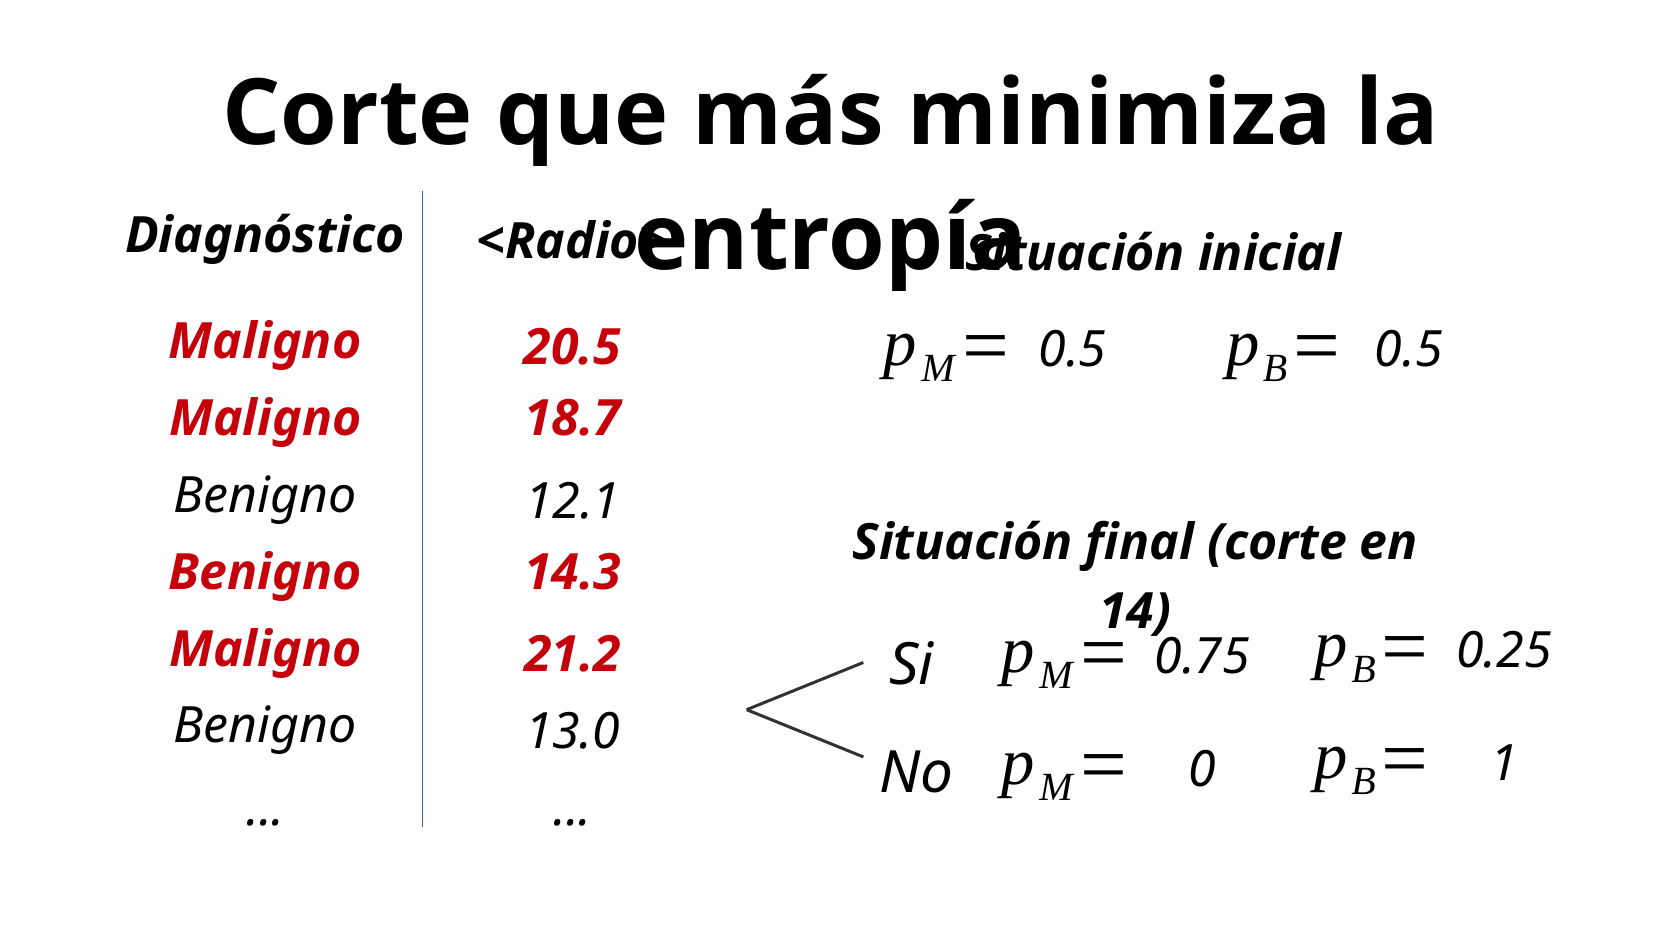

Corte que más minimiza la entropía
Diagnóstico
<Radio>
Situación inicial
Maligno
20.5
0.5
0.5
Maligno
18.7
Benigno
12.1
Situación final (corte en 14)
Benigno
14.3
Maligno
0.25
21.2
0.75
Si
Benigno
13.0
1
No
0
...
...